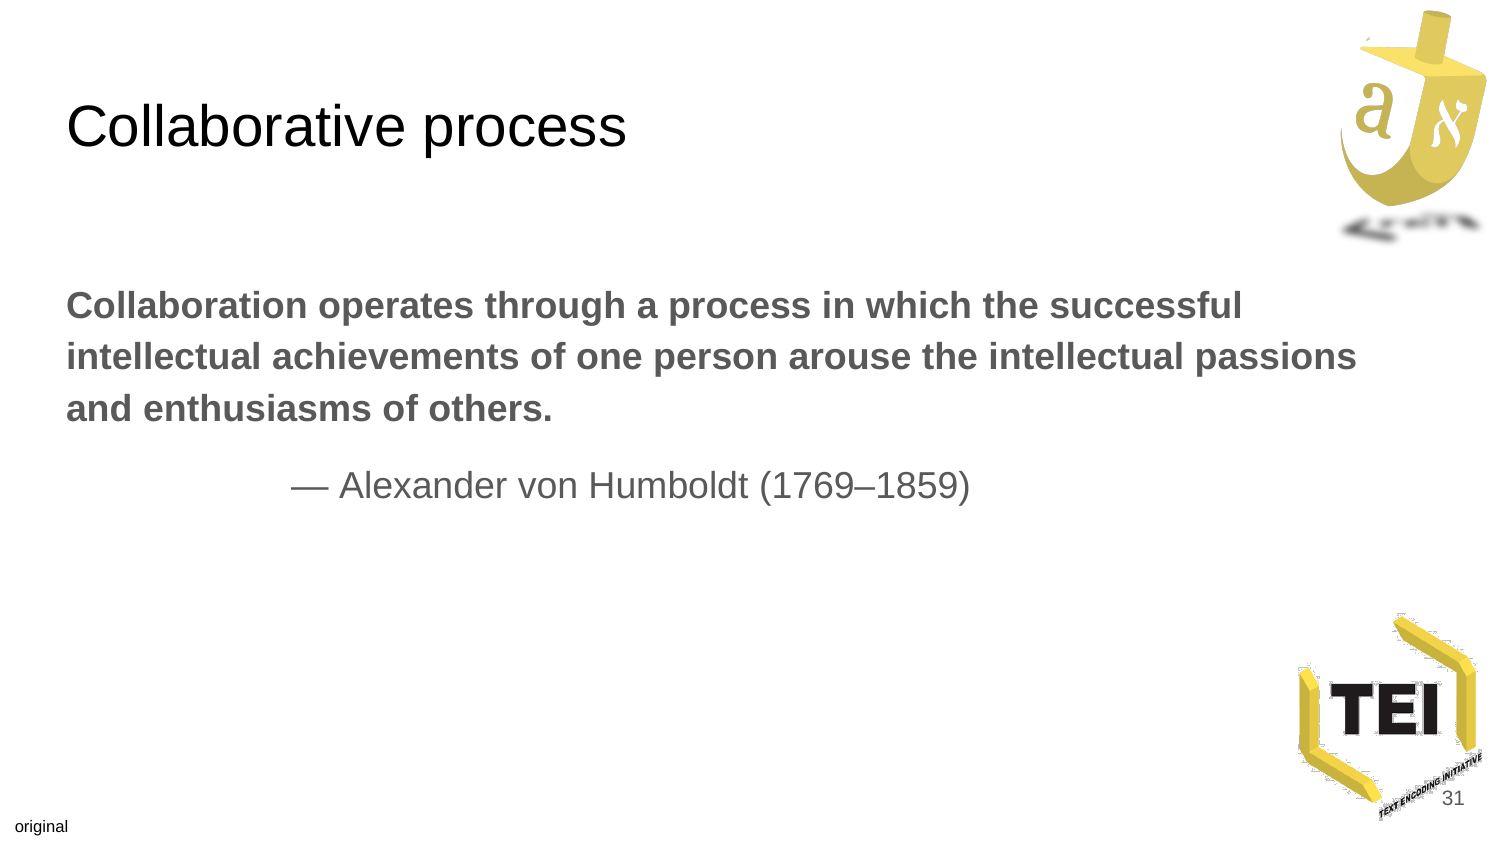

# Collaborative process
Collaboration operates through a process in which the successful intellectual achievements of one person arouse the intellectual passions and enthusiasms of others.
			— Alexander von Humboldt (1769–1859)
original